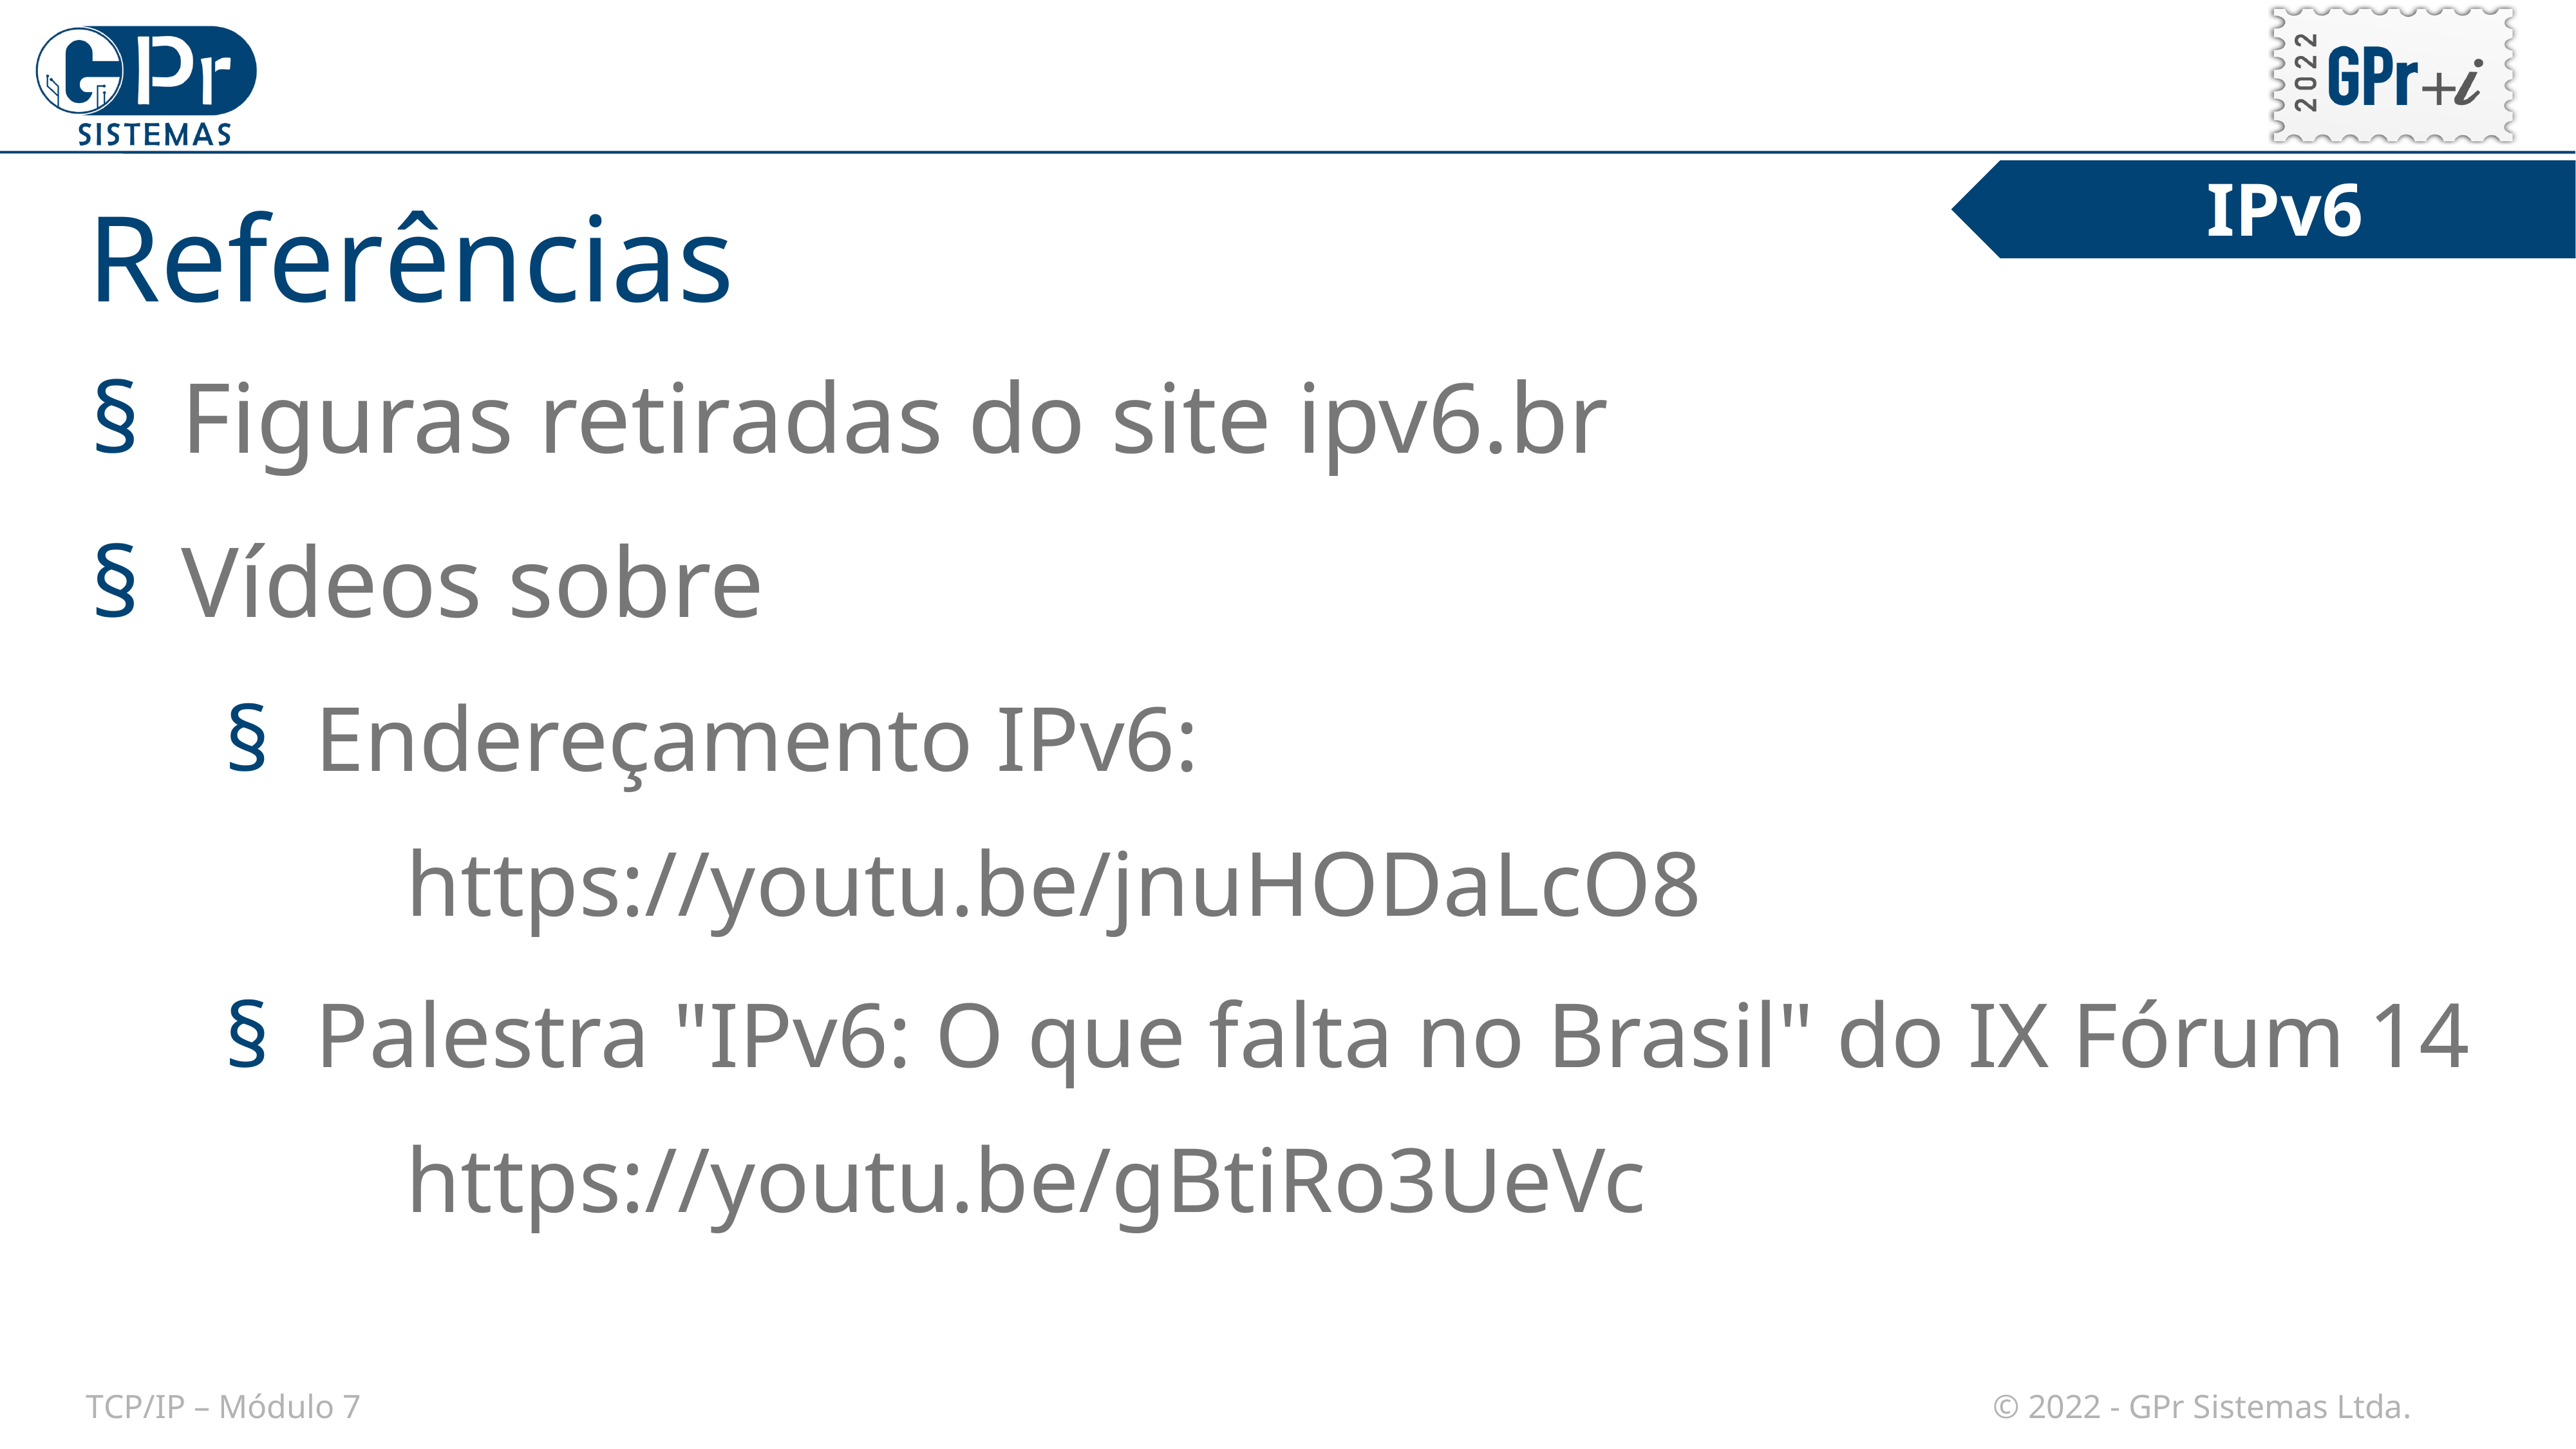

IPv6
Referências
# Figuras retiradas do site ipv6.br
Vídeos sobre
Endereçamento IPv6: https://youtu.be/jnuHODaLcO8
Palestra "IPv6: O que falta no Brasil" do IX Fórum 14 https://youtu.be/gBtiRo3UeVc